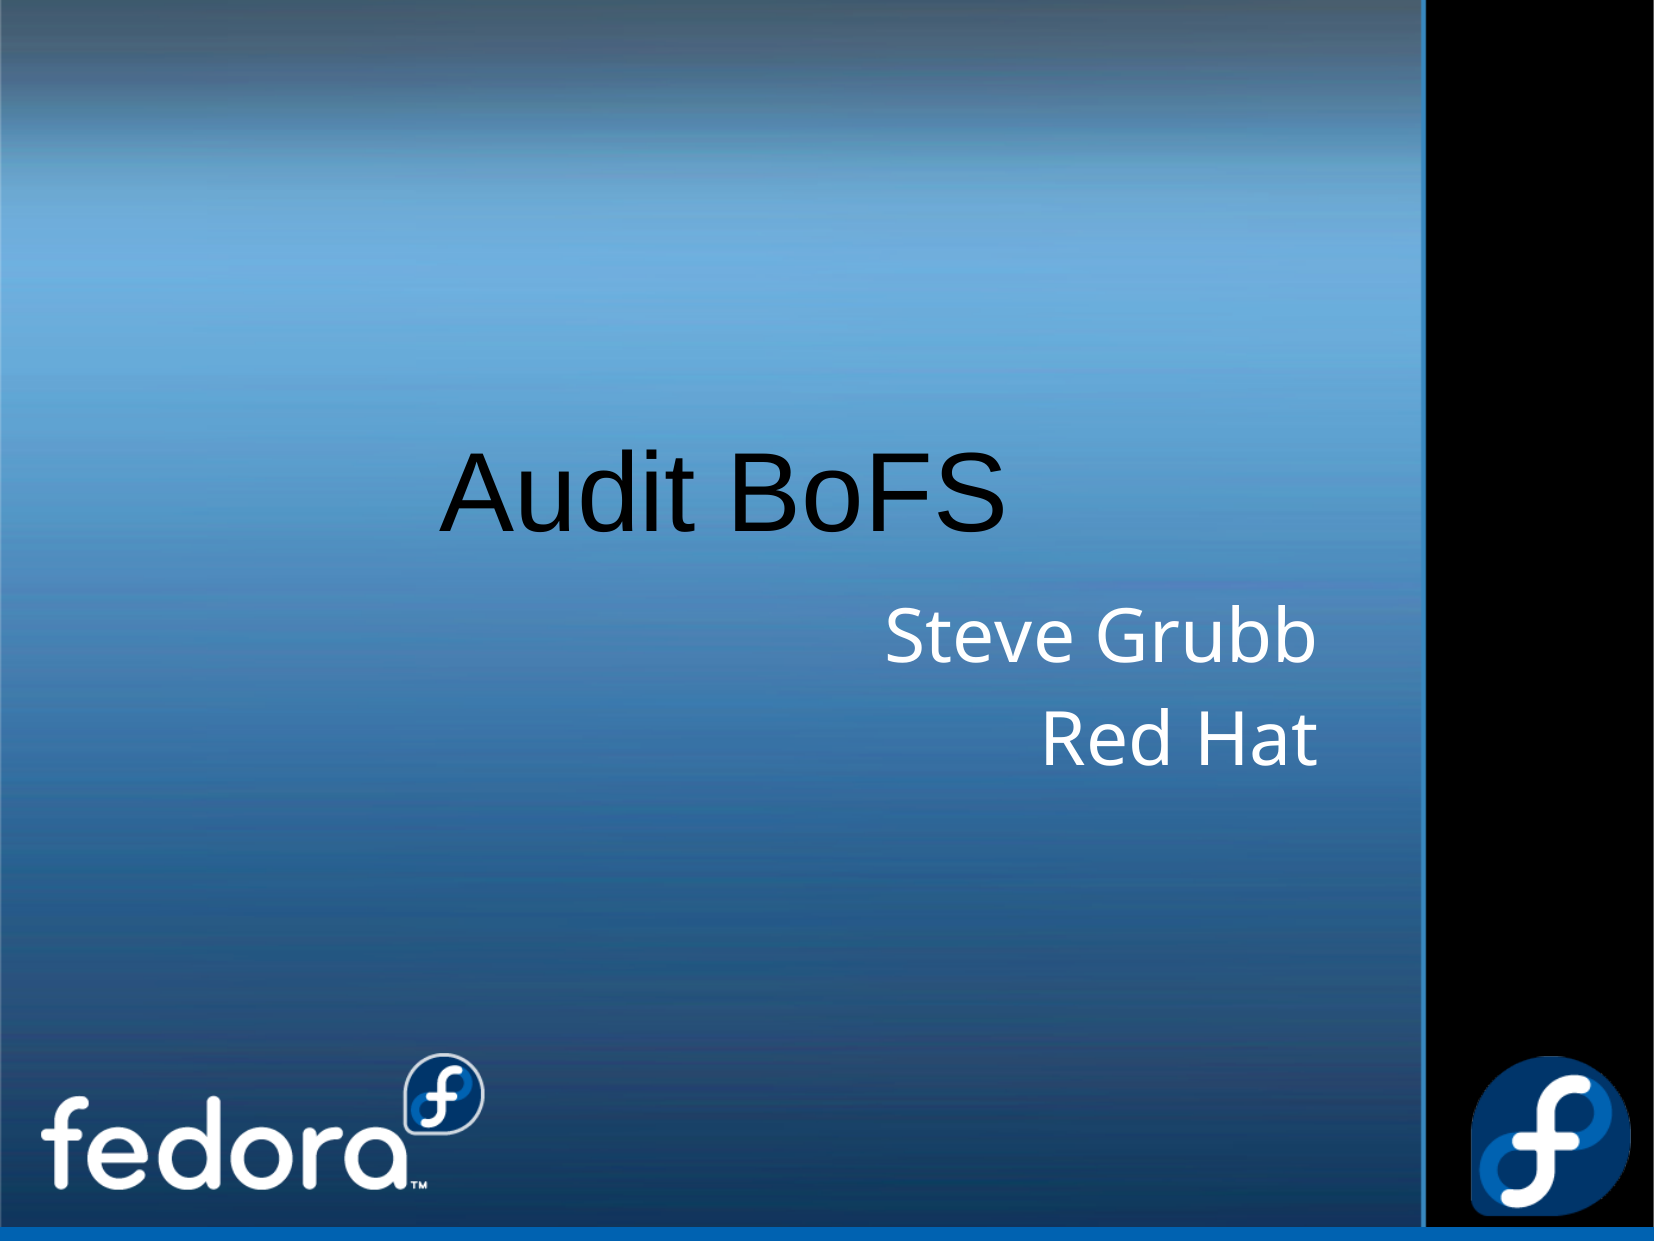

# Audit BoFS
Steve Grubb
Red Hat